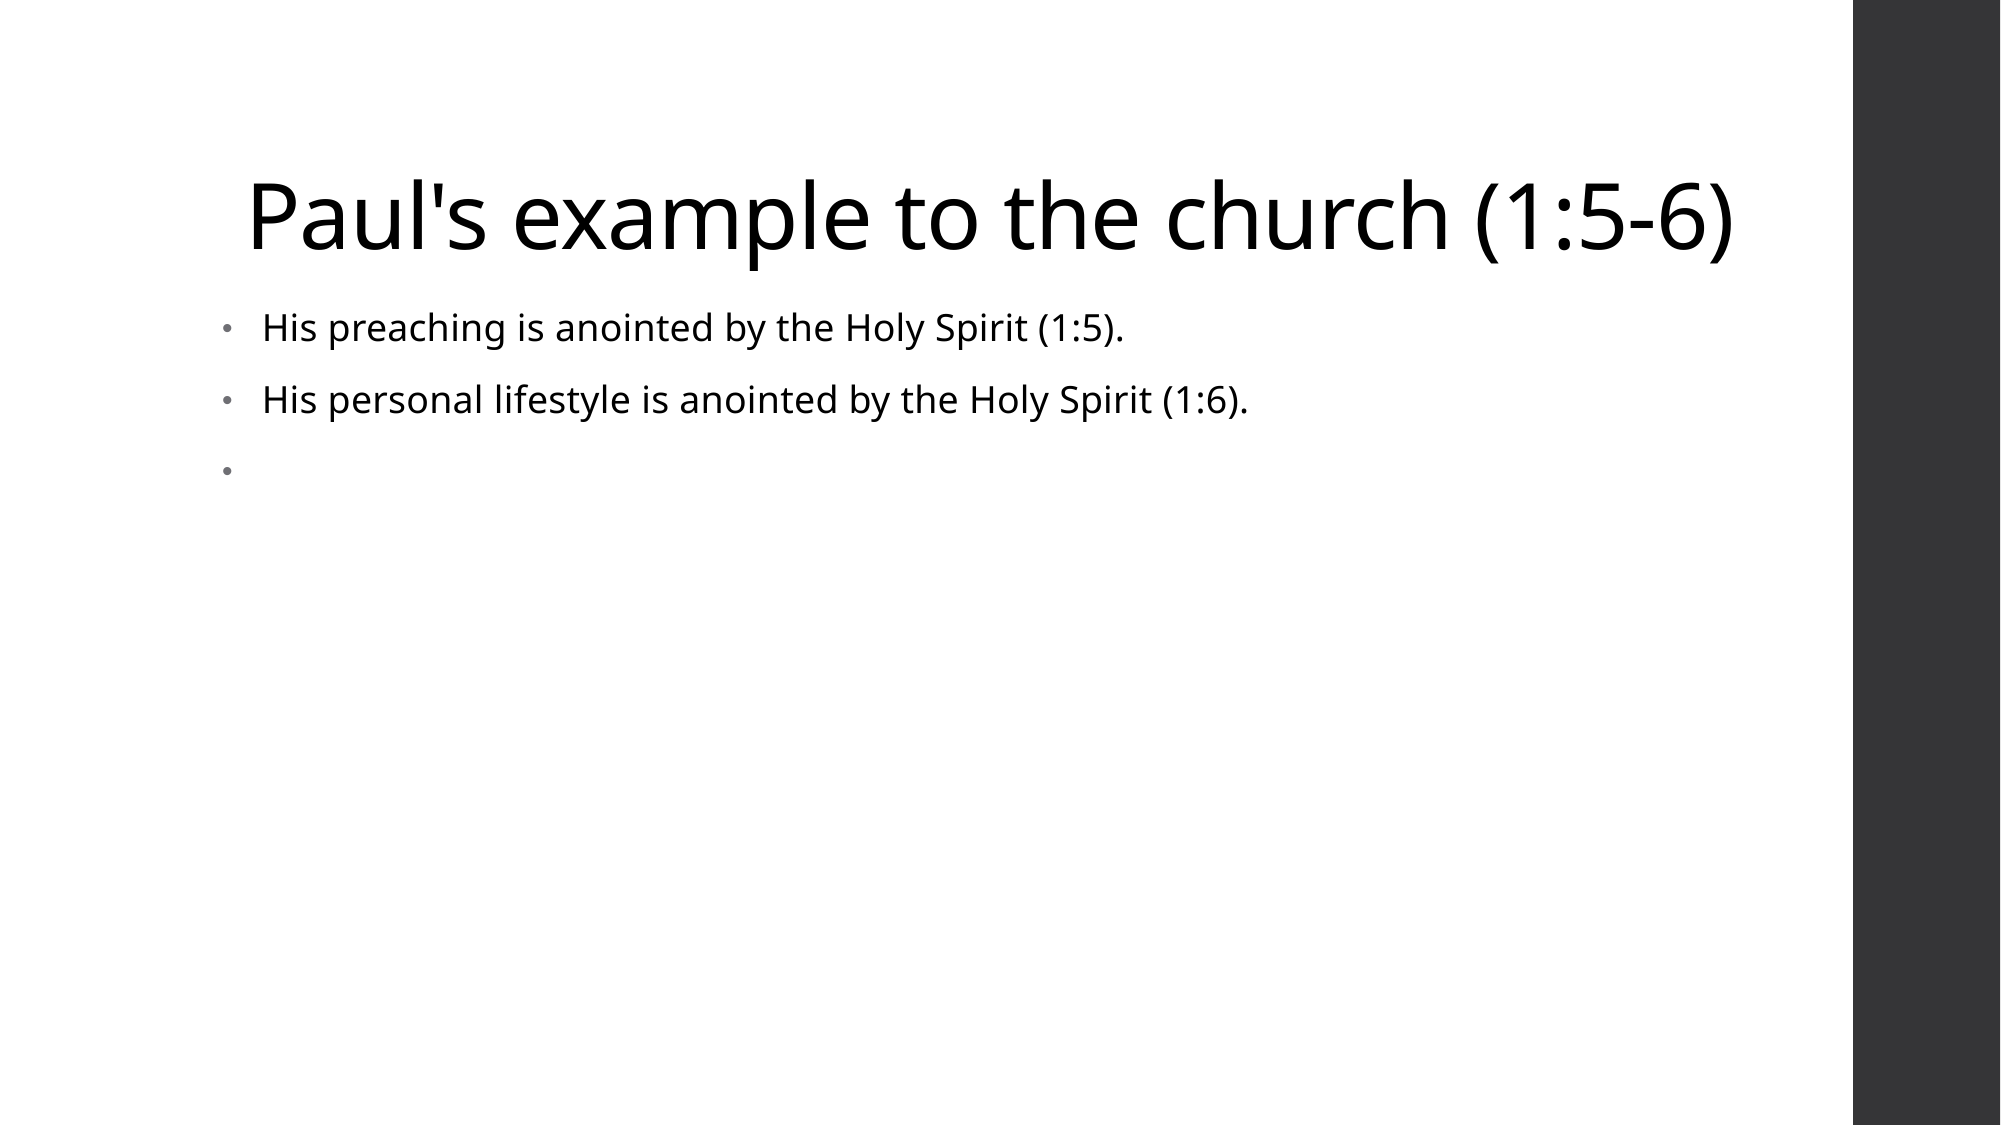

# Paul's example to the church (1:5-6)
 His preaching is anointed by the Holy Spirit (1:5).
 His personal lifestyle is anointed by the Holy Spirit (1:6).